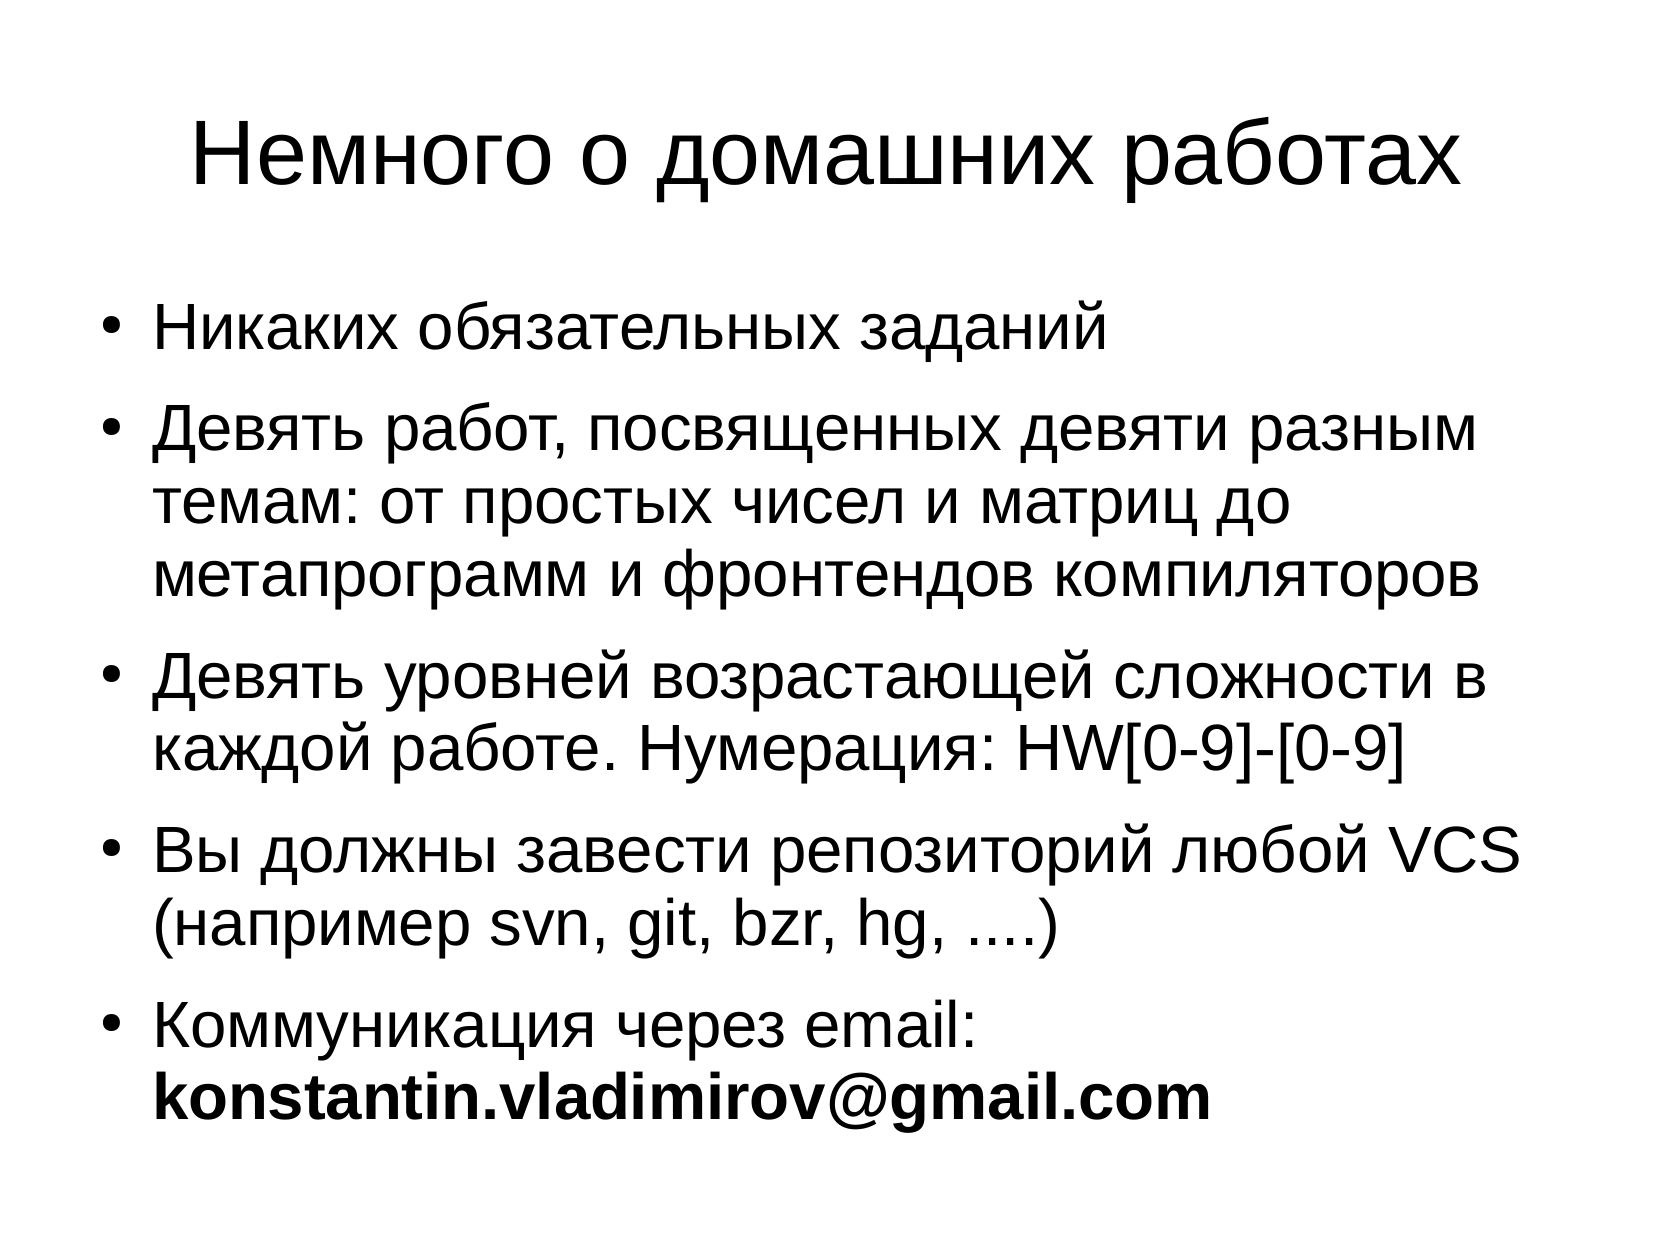

# Немного о домашних работах
Никаких обязательных заданий
Девять работ, посвященных девяти разным темам: от простых чисел и матриц до метапрограмм и фронтендов компиляторов
Девять уровней возрастающей сложности в каждой работе. Нумерация: HW[0-9]-[0-9]
Вы должны завести репозиторий любой VCS (например svn, git, bzr, hg, ....)
Коммуникация через email: konstantin.vladimirov@gmail.com